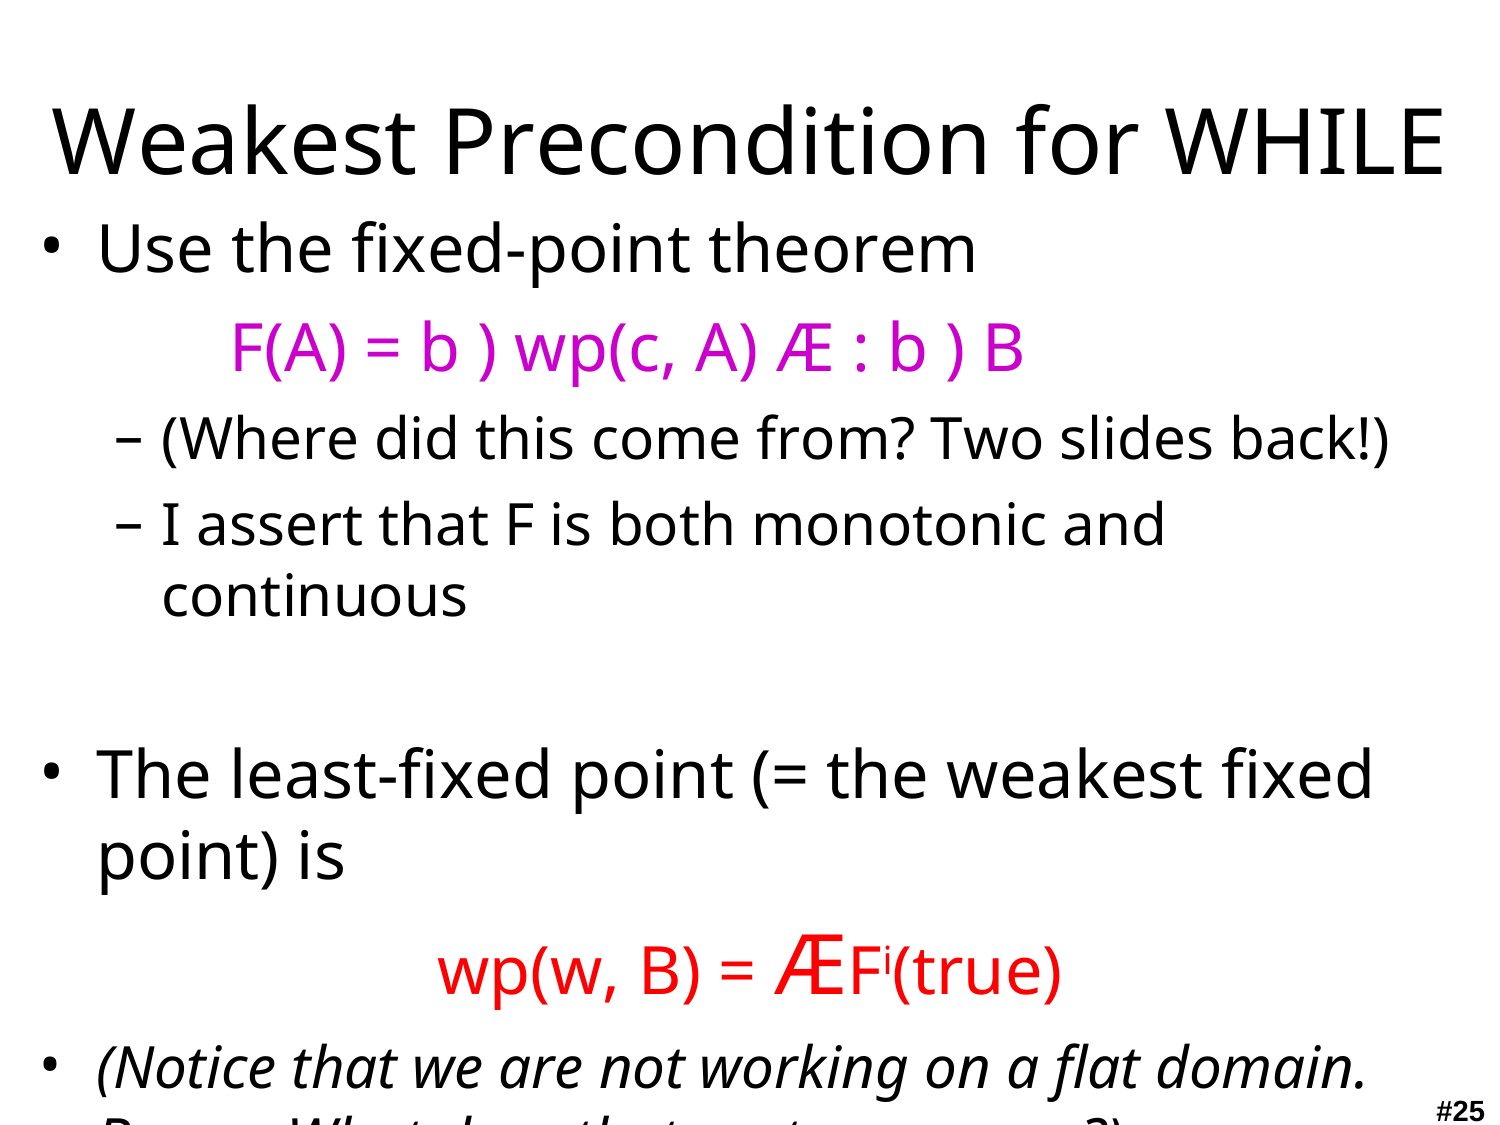

# Weakest Precondition for WHILE
Use the fixed-point theorem
 F(A) = b ) wp(c, A) Æ : b ) B
(Where did this come from? Two slides back!)
I assert that F is both monotonic and continuous
The least-fixed point (= the weakest fixed point) is
wp(w, B) = ÆFi(true)
(Notice that we are not working on a flat domain. Bonus: What does that sentence mean?)
25